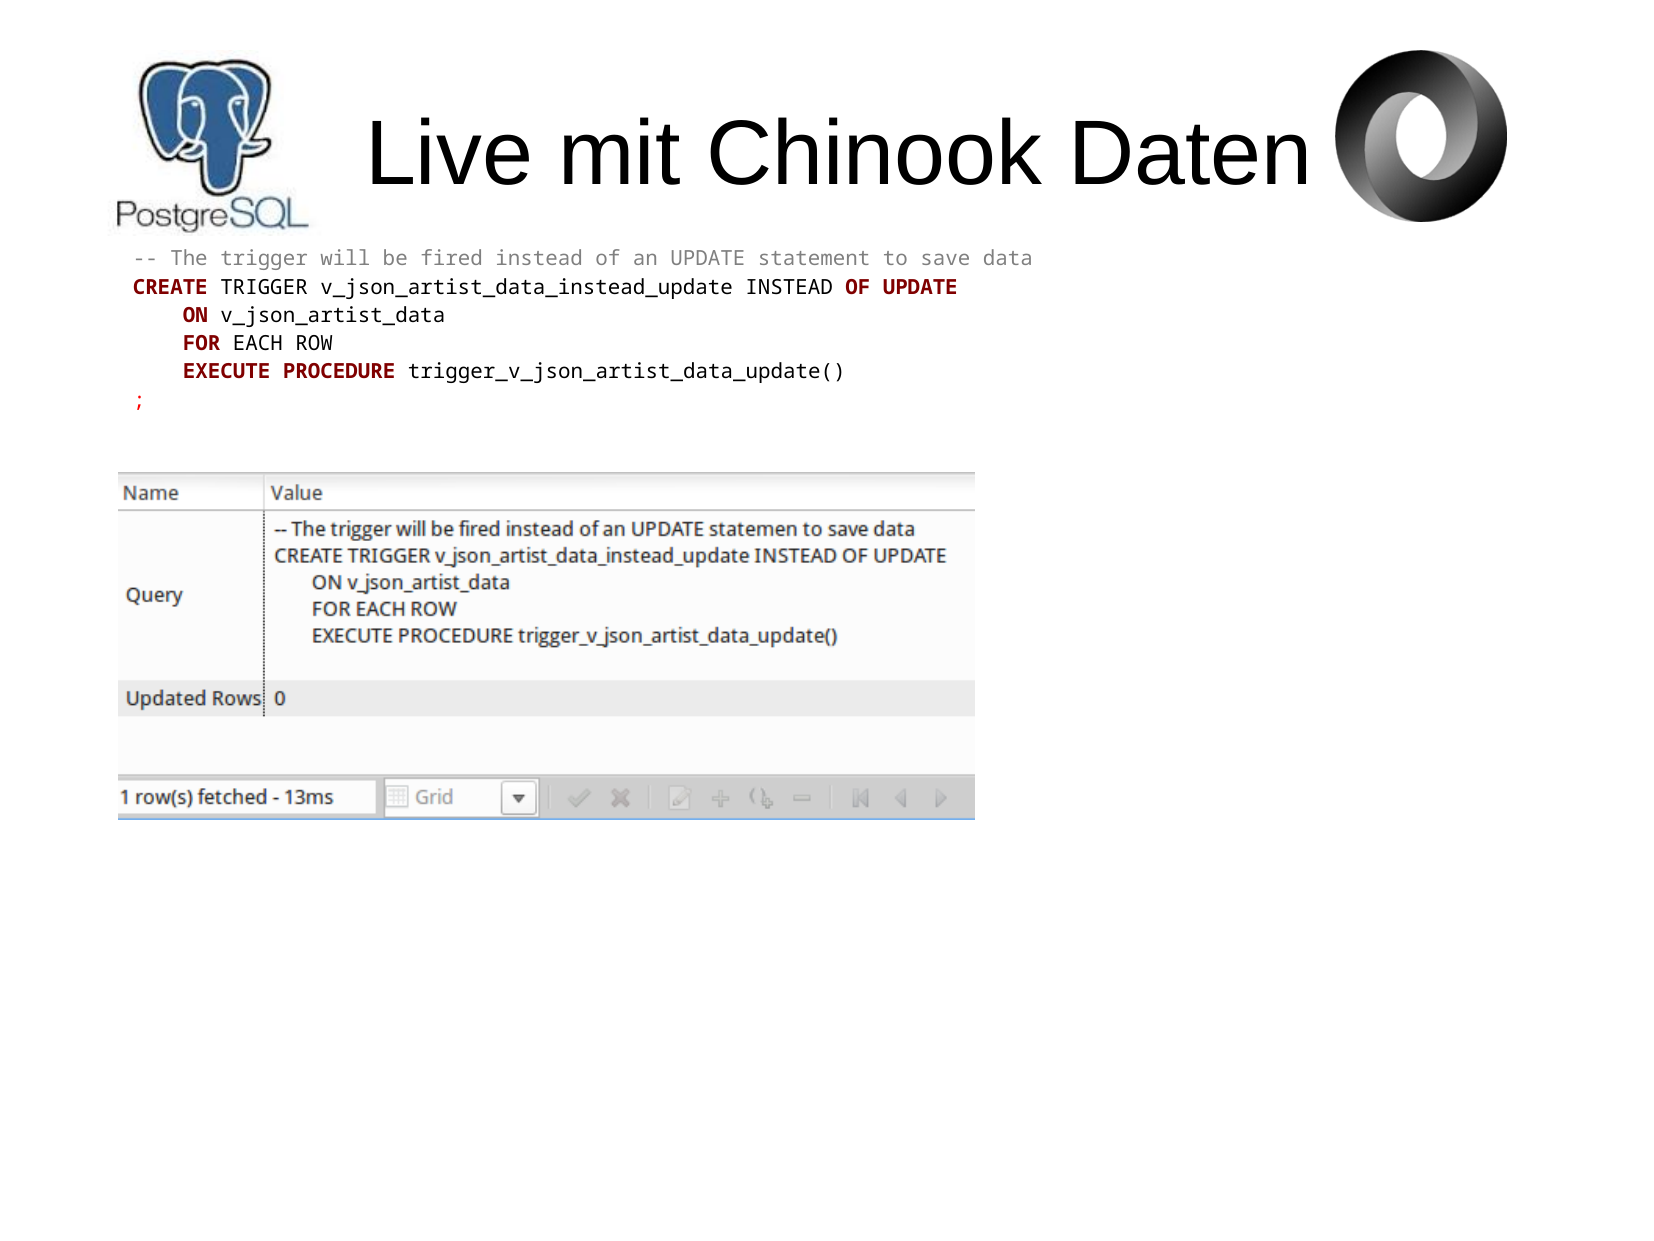

# Live mit Chinook Daten
-- The trigger will be fired instead of an UPDATE statement to save data
CREATE TRIGGER v_json_artist_data_instead_update INSTEAD OF UPDATE
 ON v_json_artist_data
 FOR EACH ROW
 EXECUTE PROCEDURE trigger_v_json_artist_data_update()
;